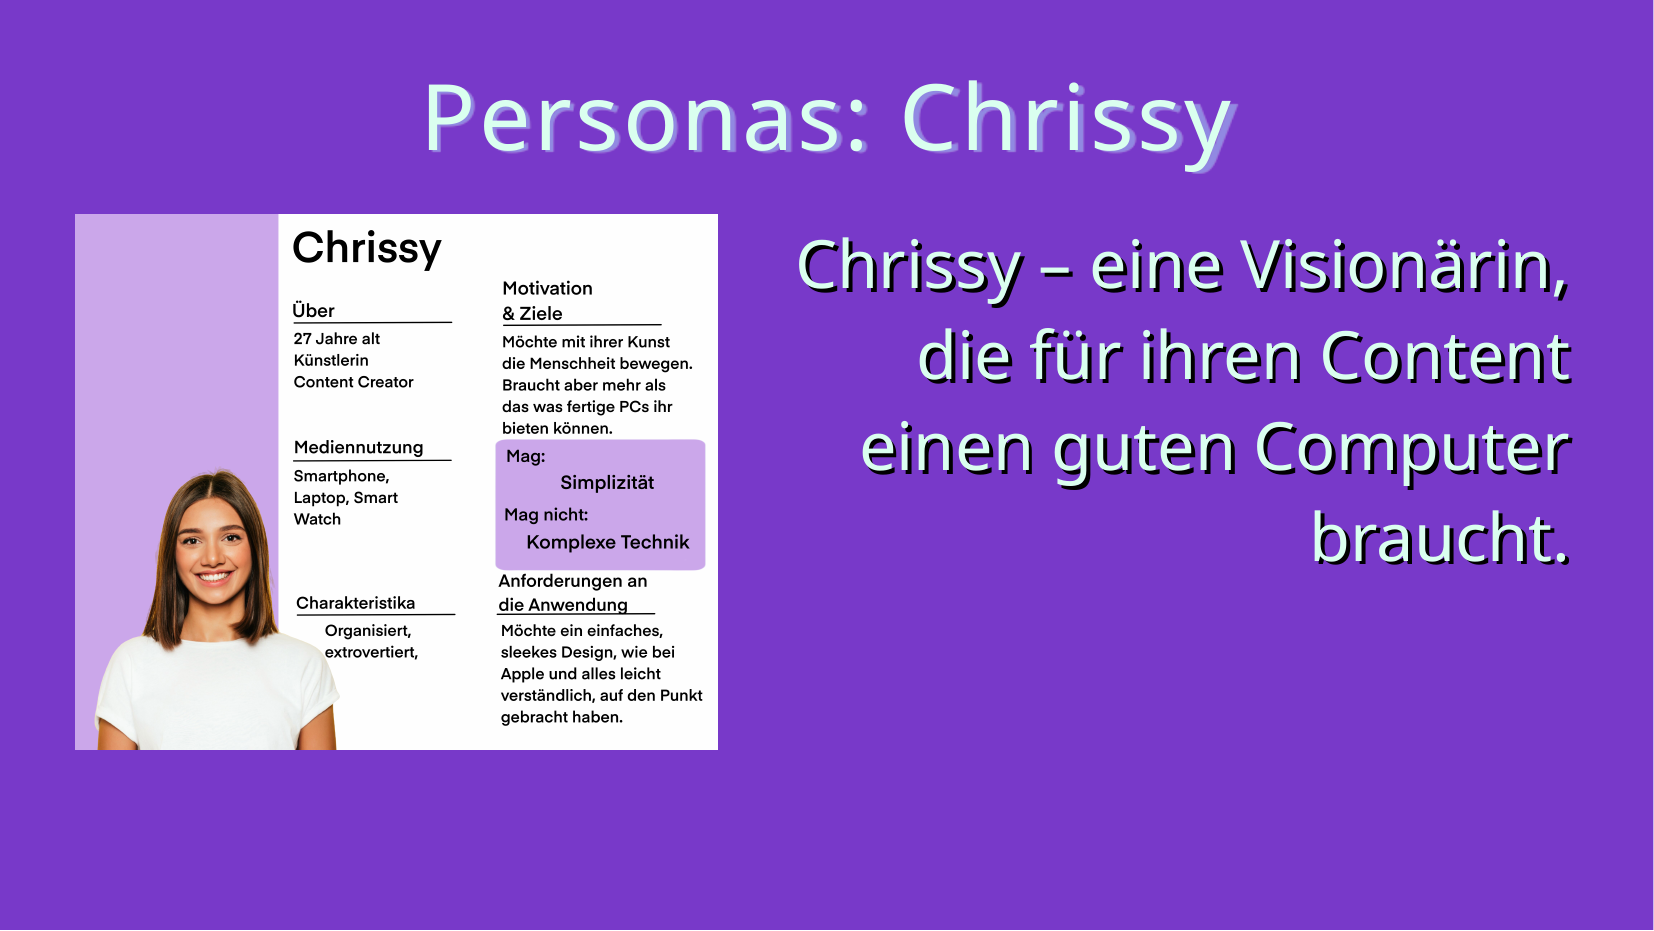

# Personas: Chrissy
Chrissy – eine Visionärin, die für ihren Content einen guten Computer braucht.